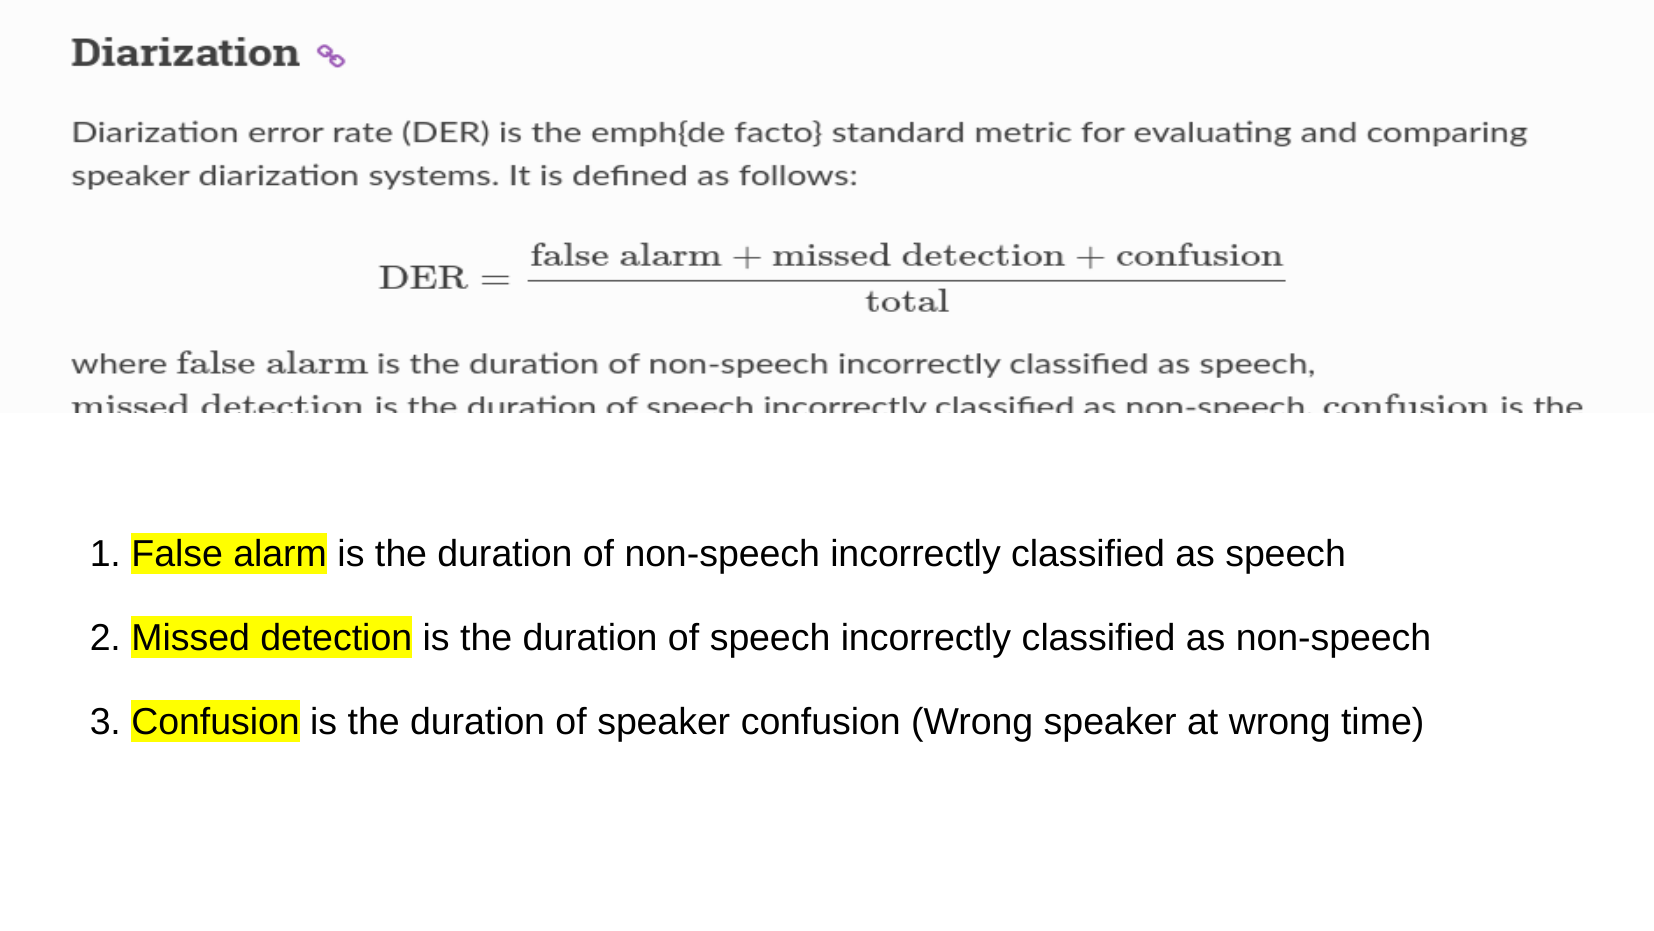

1. False alarm is the duration of non-speech incorrectly classified as speech
2. Missed detection is the duration of speech incorrectly classified as non-speech
3. Confusion is the duration of speaker confusion (Wrong speaker at wrong time)